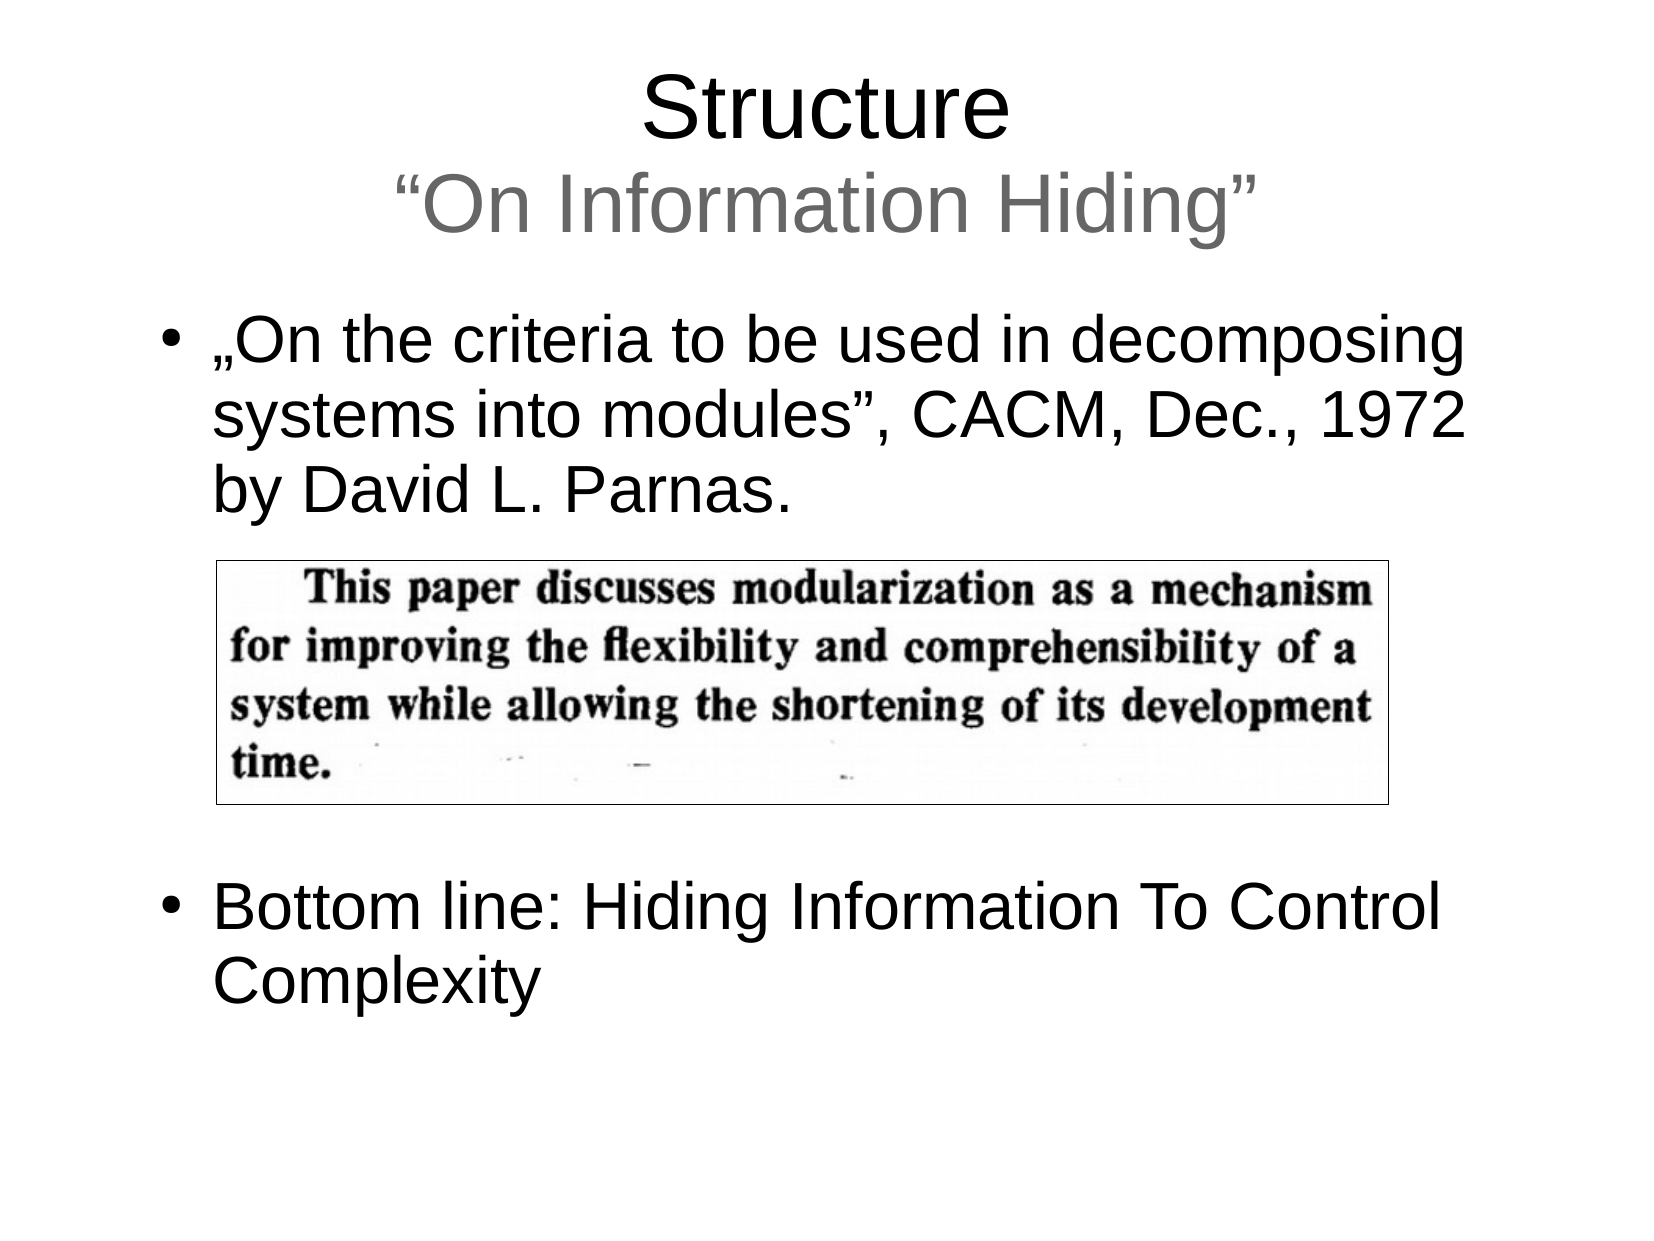

# Structure “On Information Hiding”
„On the criteria to be used in decomposing systems into modules”, CACM, Dec., 1972 by David L. Parnas.
Bottom line: Hiding Information To Control Complexity